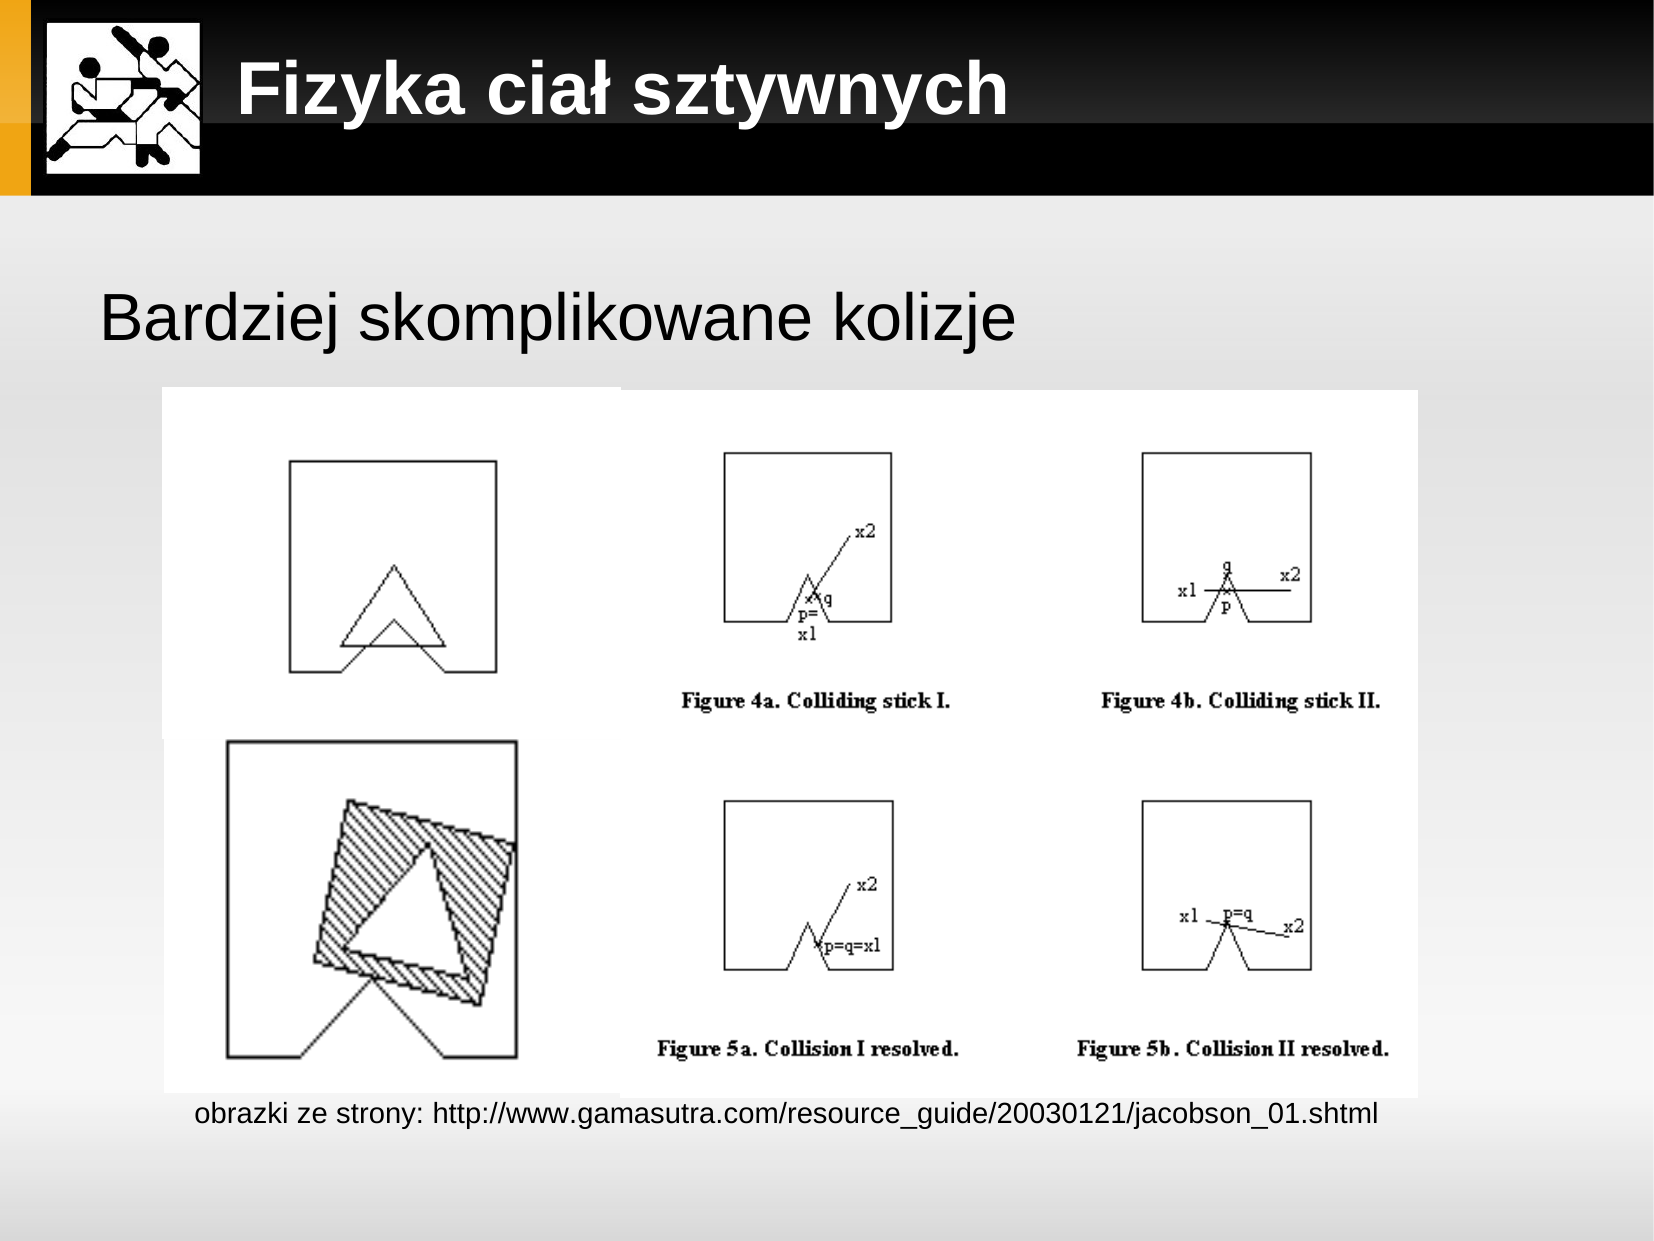

Fizyka ciał sztywnych
# Bardziej skomplikowane kolizje
obrazki ze strony: http://www.gamasutra.com/resource_guide/20030121/jacobson_01.shtml